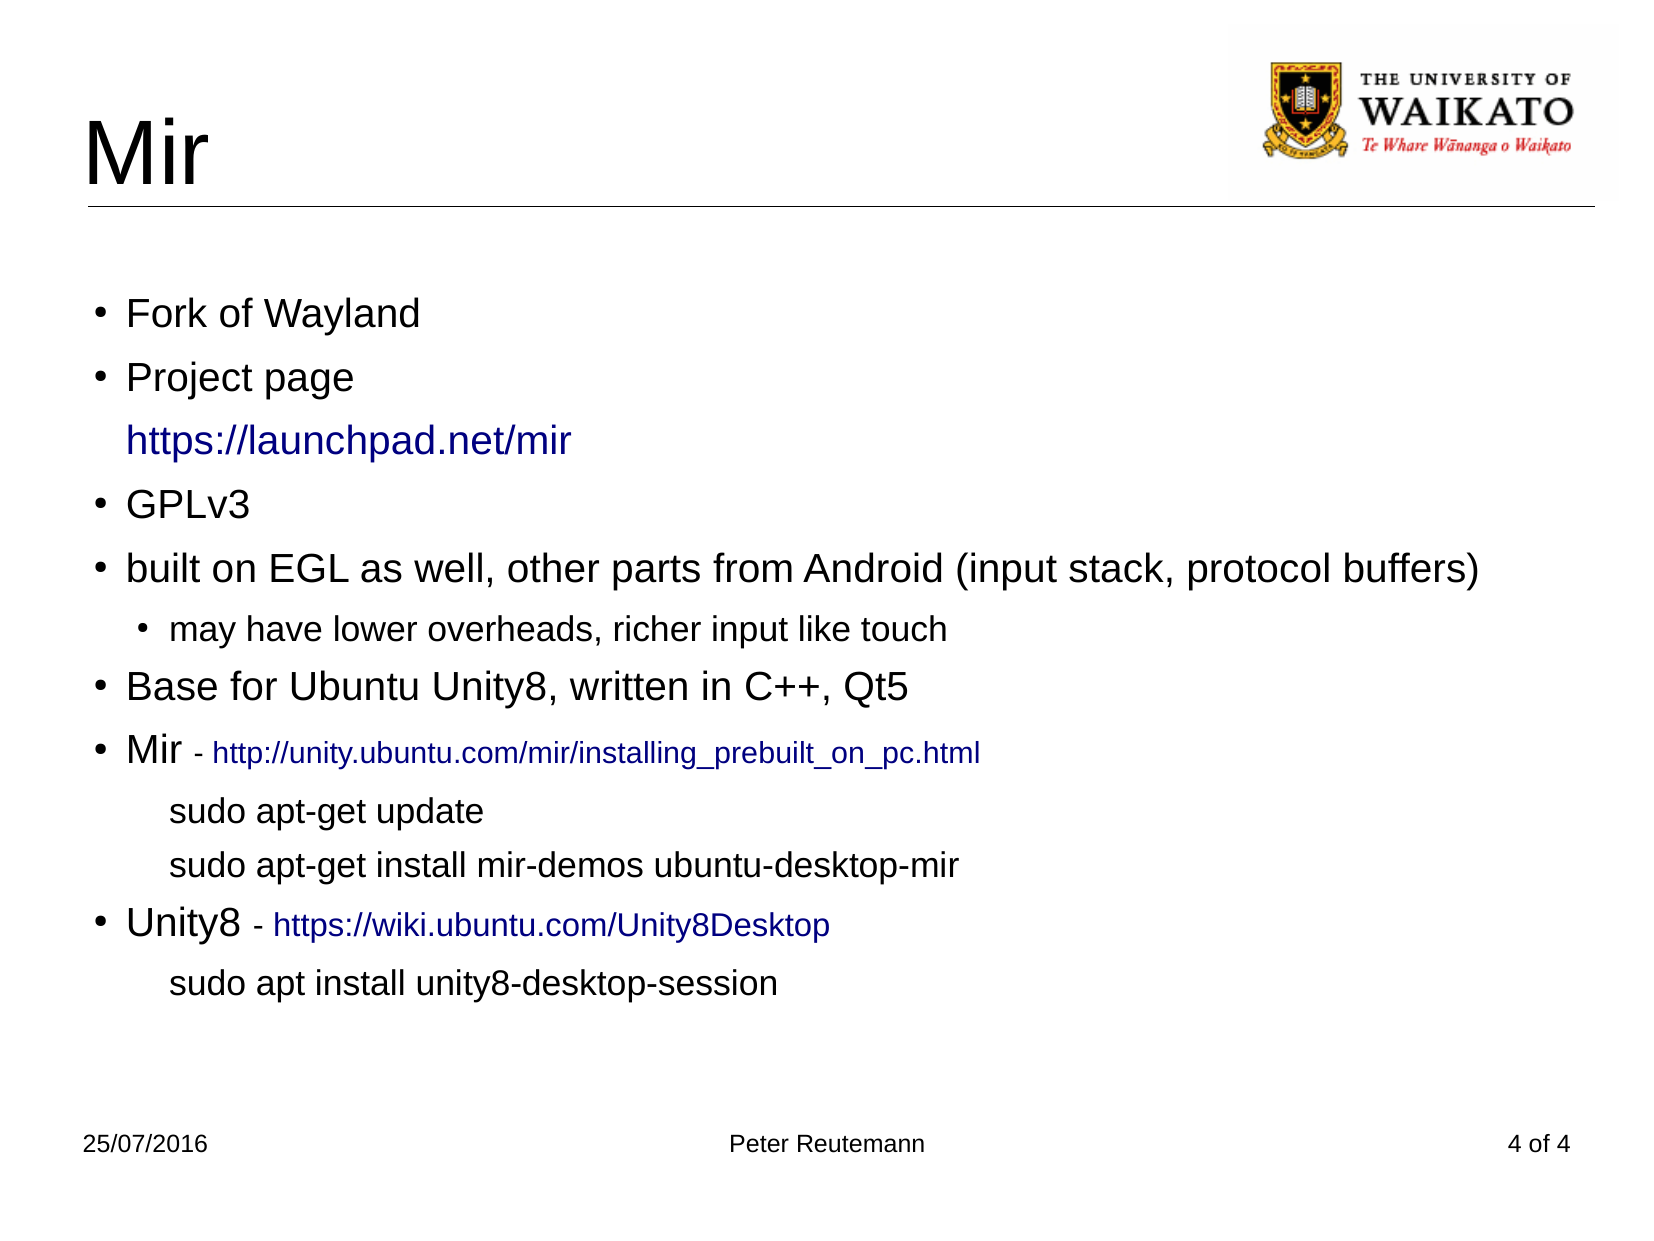

# Mir
Fork of Wayland
Project page
https://launchpad.net/mir
GPLv3
built on EGL as well, other parts from Android (input stack, protocol buffers)
may have lower overheads, richer input like touch
Base for Ubuntu Unity8, written in C++, Qt5
Mir - http://unity.ubuntu.com/mir/installing_prebuilt_on_pc.html
sudo apt-get update
sudo apt-get install mir-demos ubuntu-desktop-mir
Unity8 - https://wiki.ubuntu.com/Unity8Desktop
sudo apt install unity8-desktop-session
25/07/2016
Peter Reutemann
4